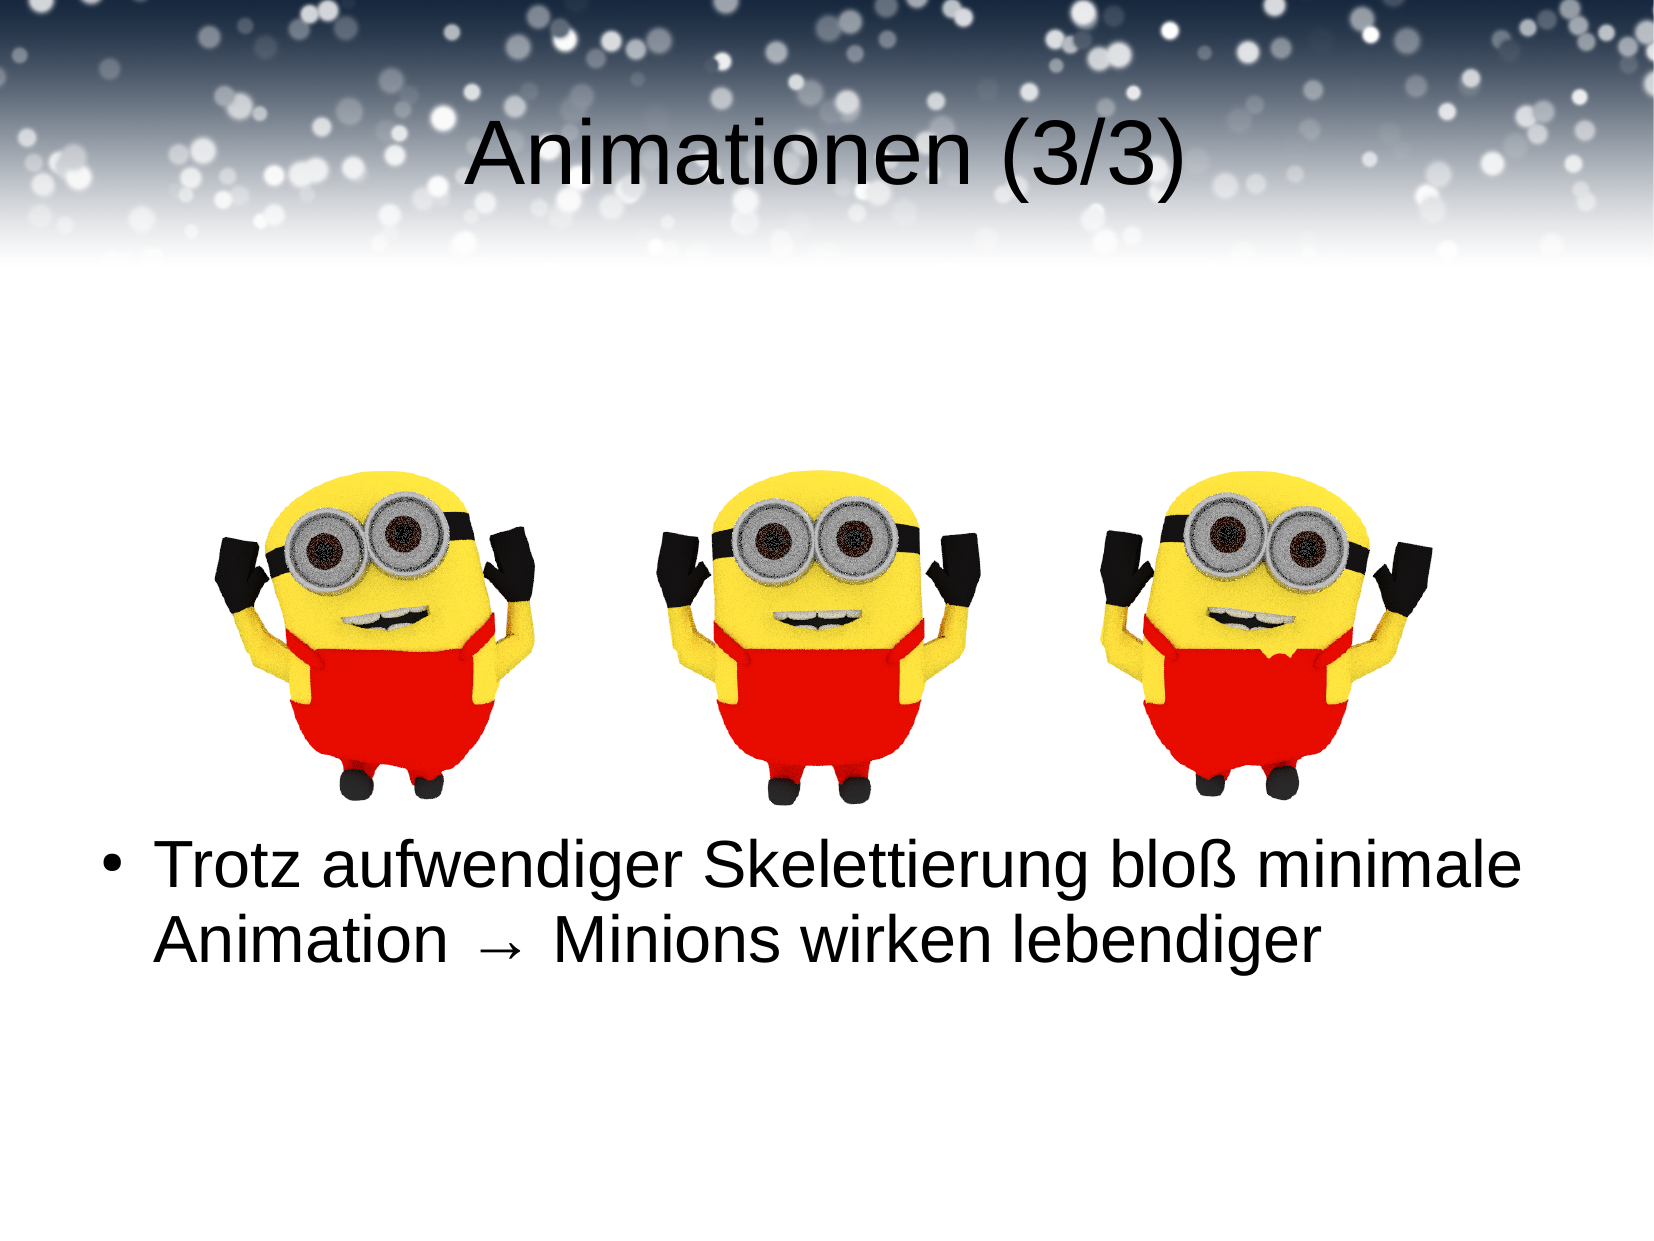

# Animationen (3/3)
Trotz aufwendiger Skelettierung bloß minimale Animation → Minions wirken lebendiger